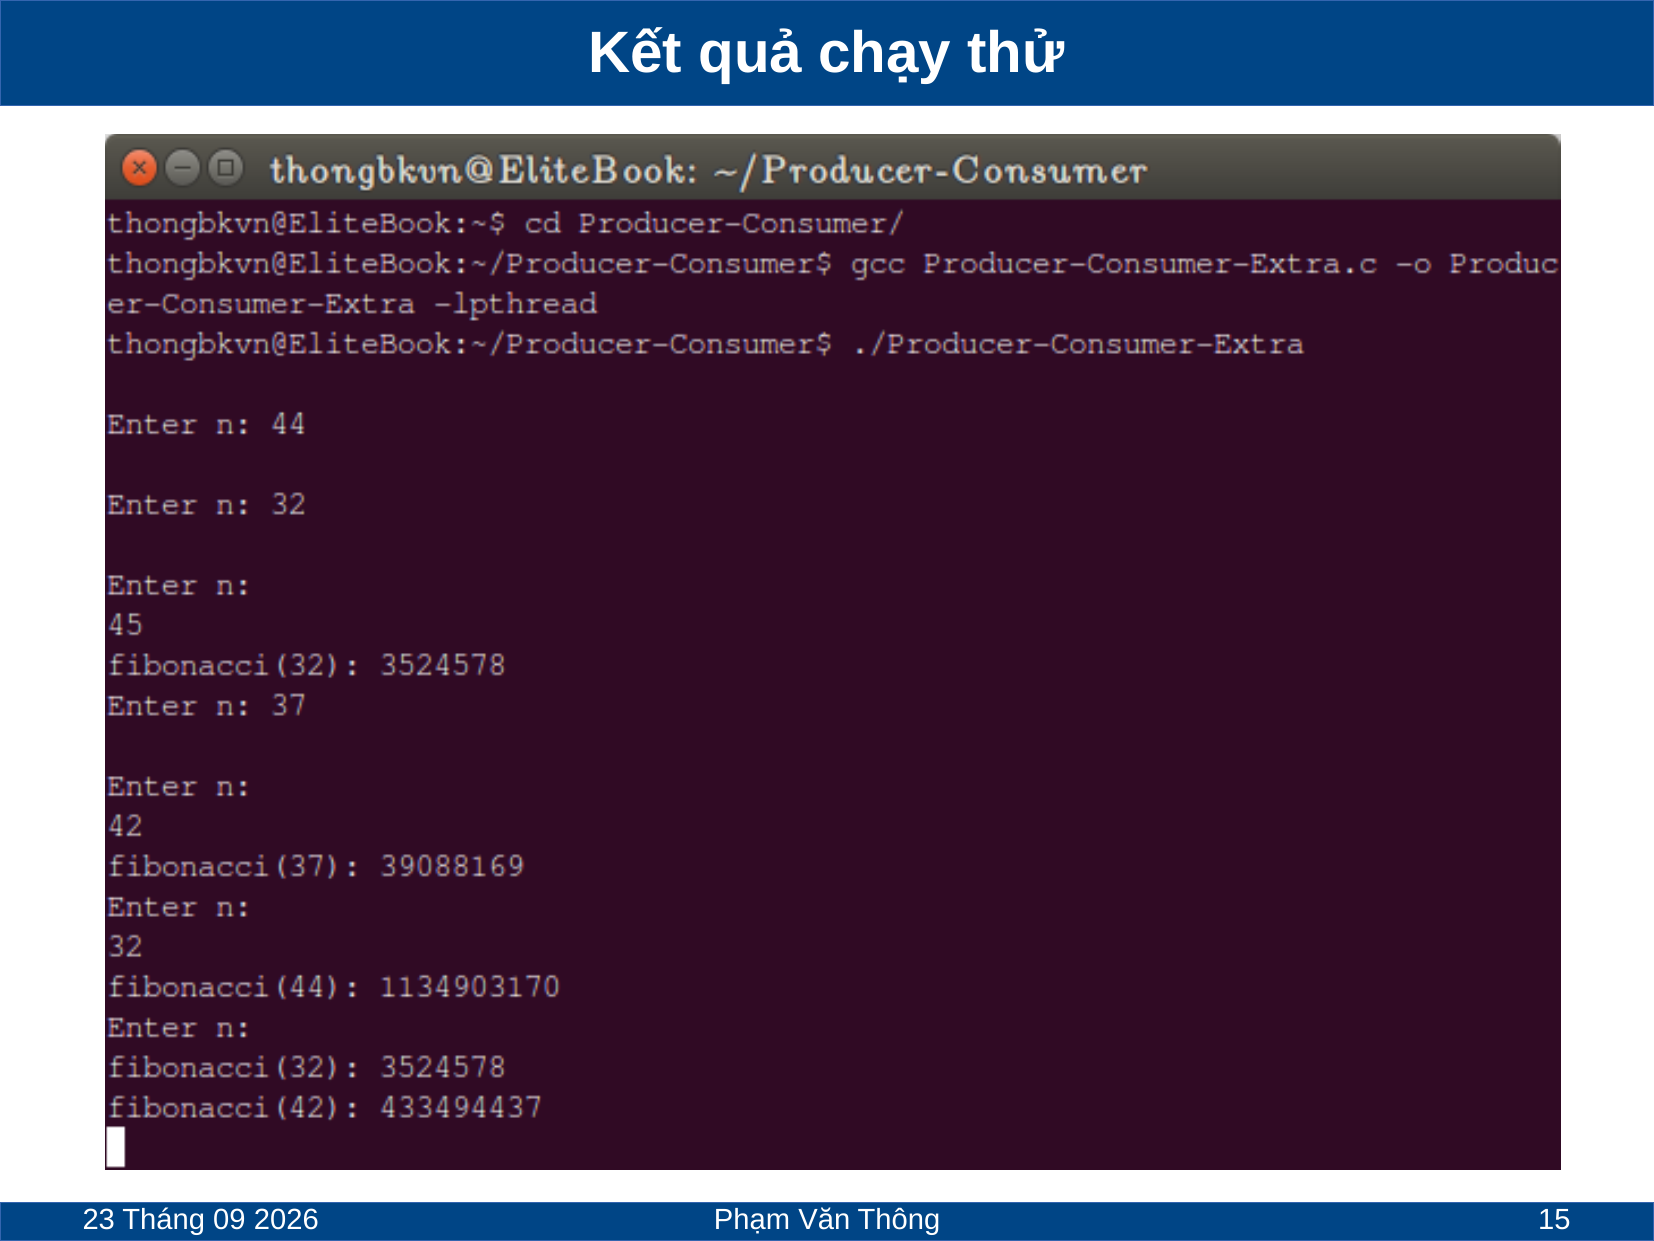

# Kết quả chạy thử
Phạm Văn Thông
15